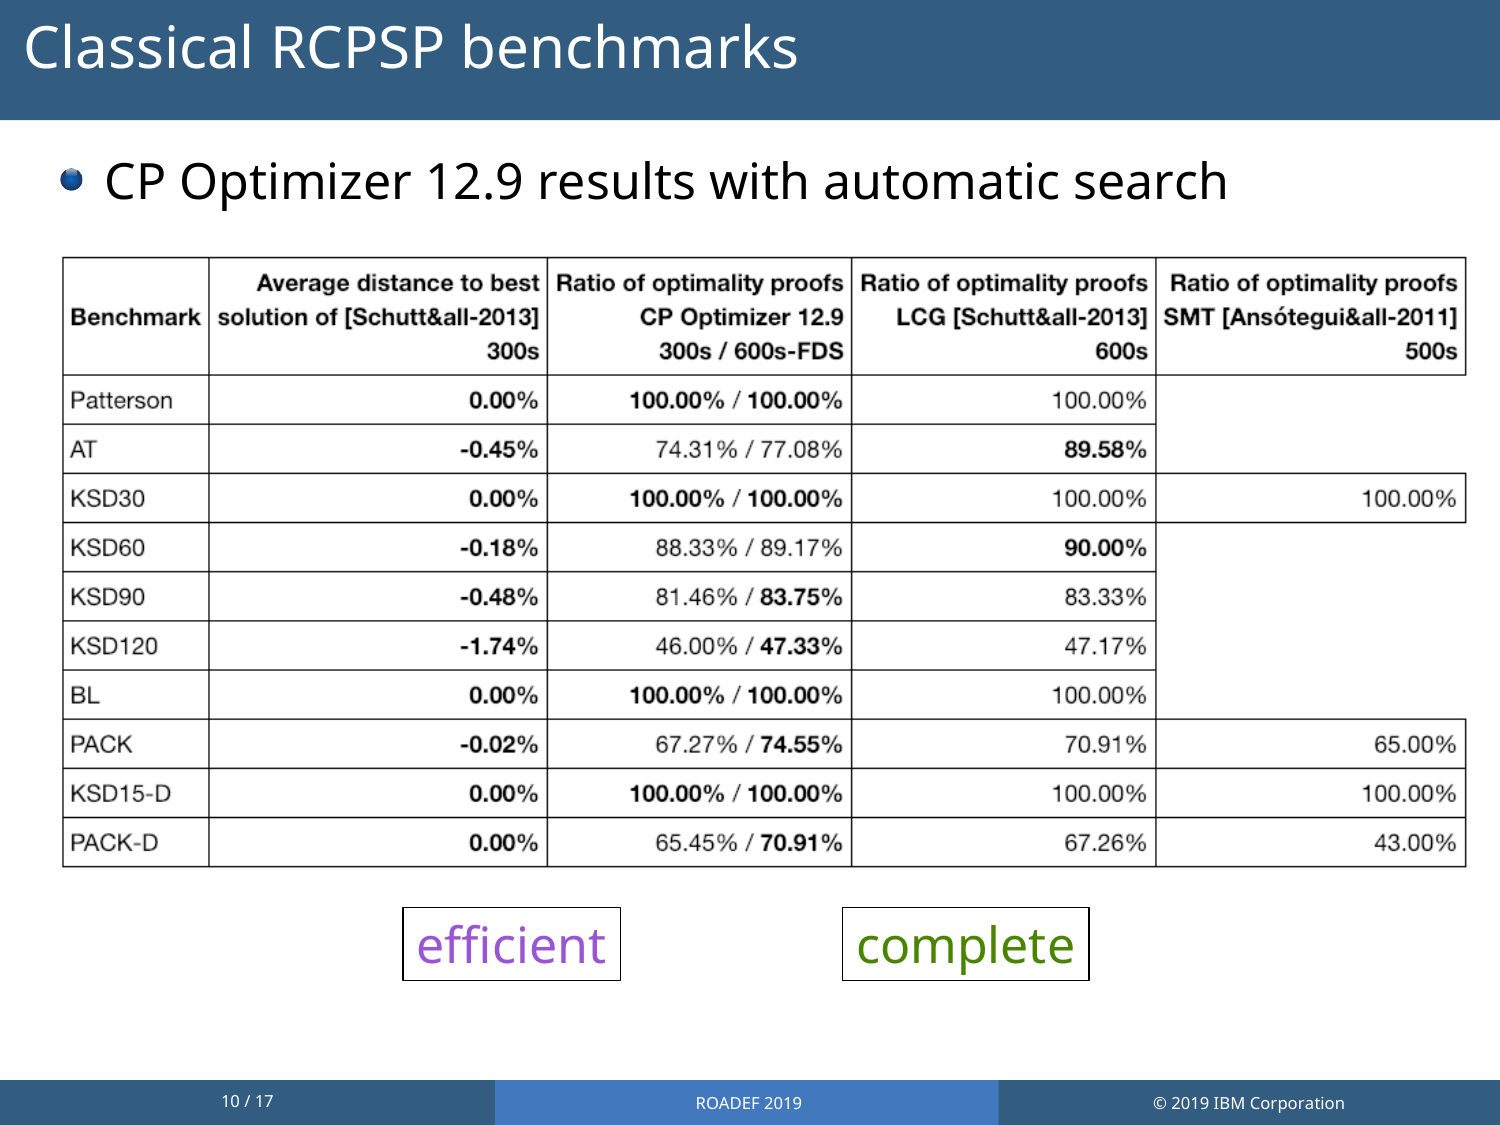

# Classical RCPSP benchmarks
CP Optimizer 12.9 results with automatic search
efficient
complete